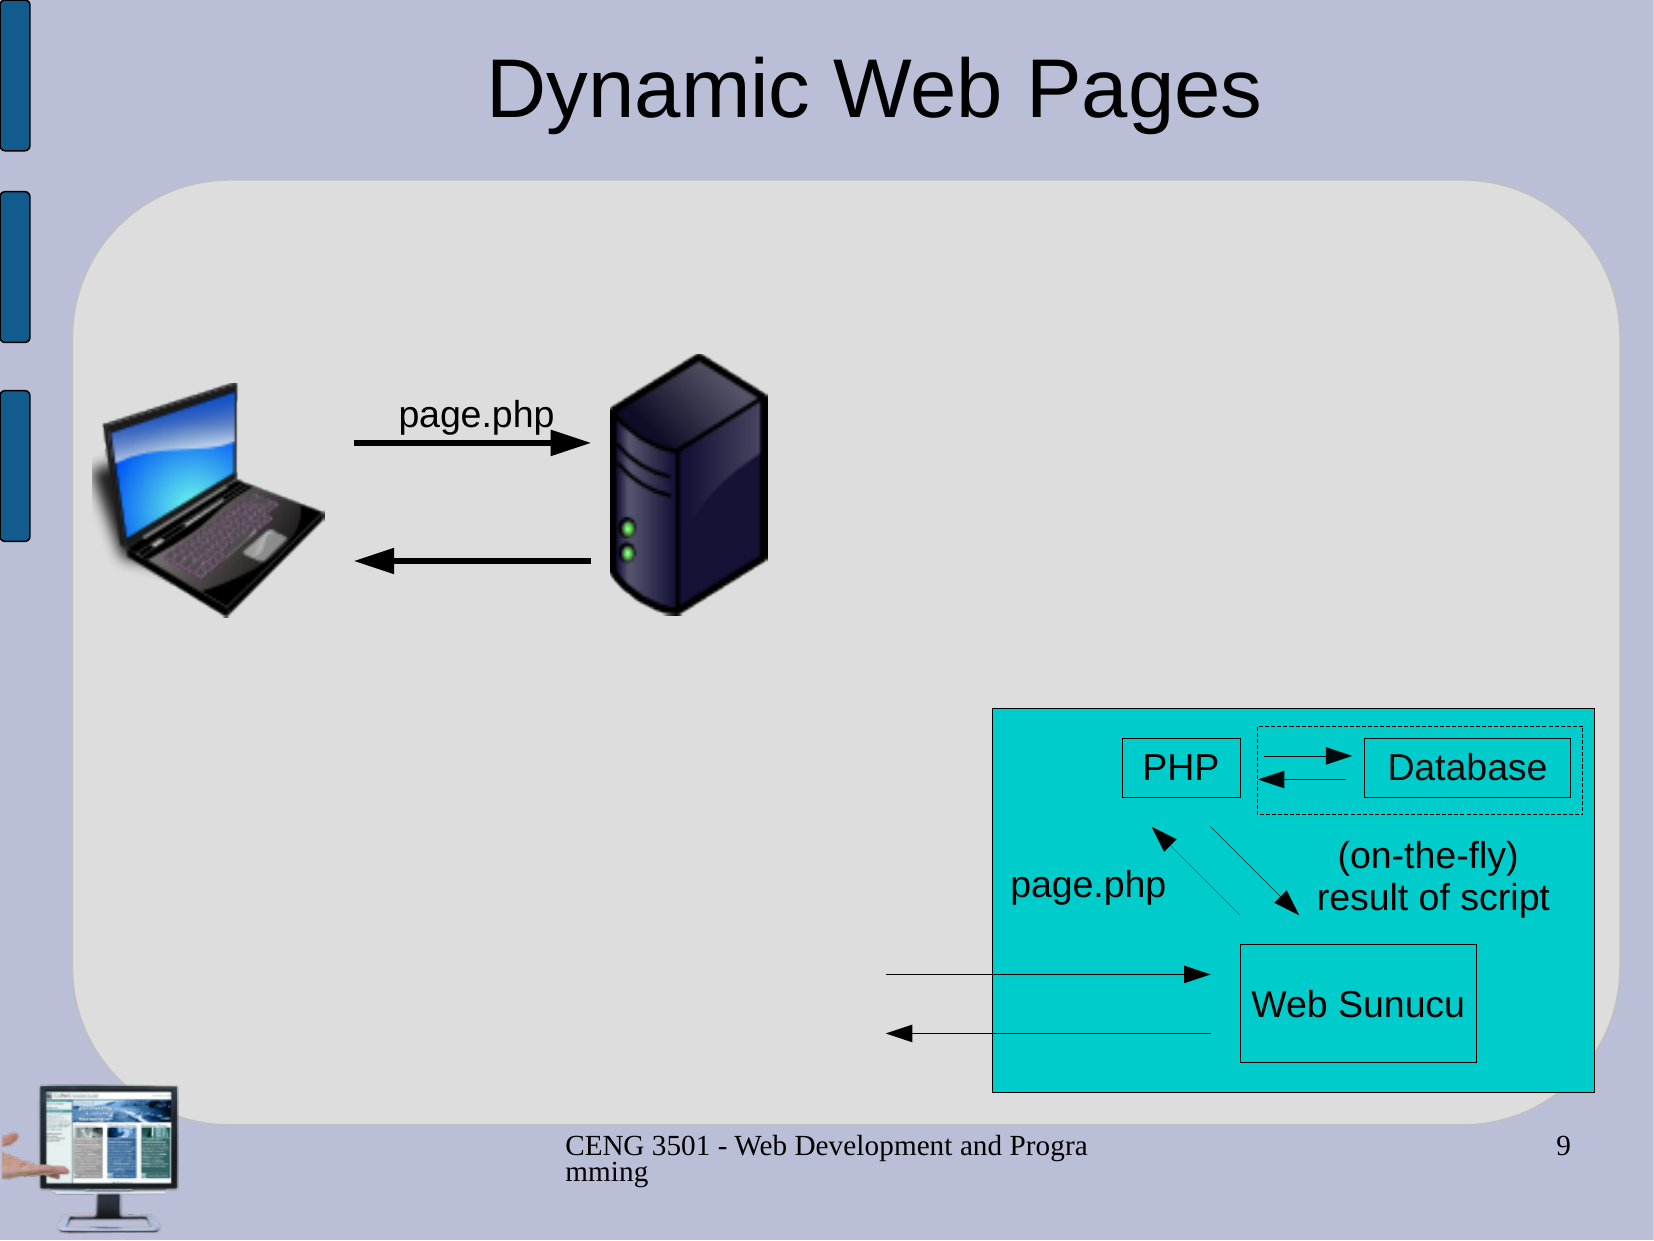

# Dynamic Web Pages
page.php
PHP
Database
(on-the-fly)
result of script
page.php
Web Sunucu
CENG 3501 - Web Development and Programming
9